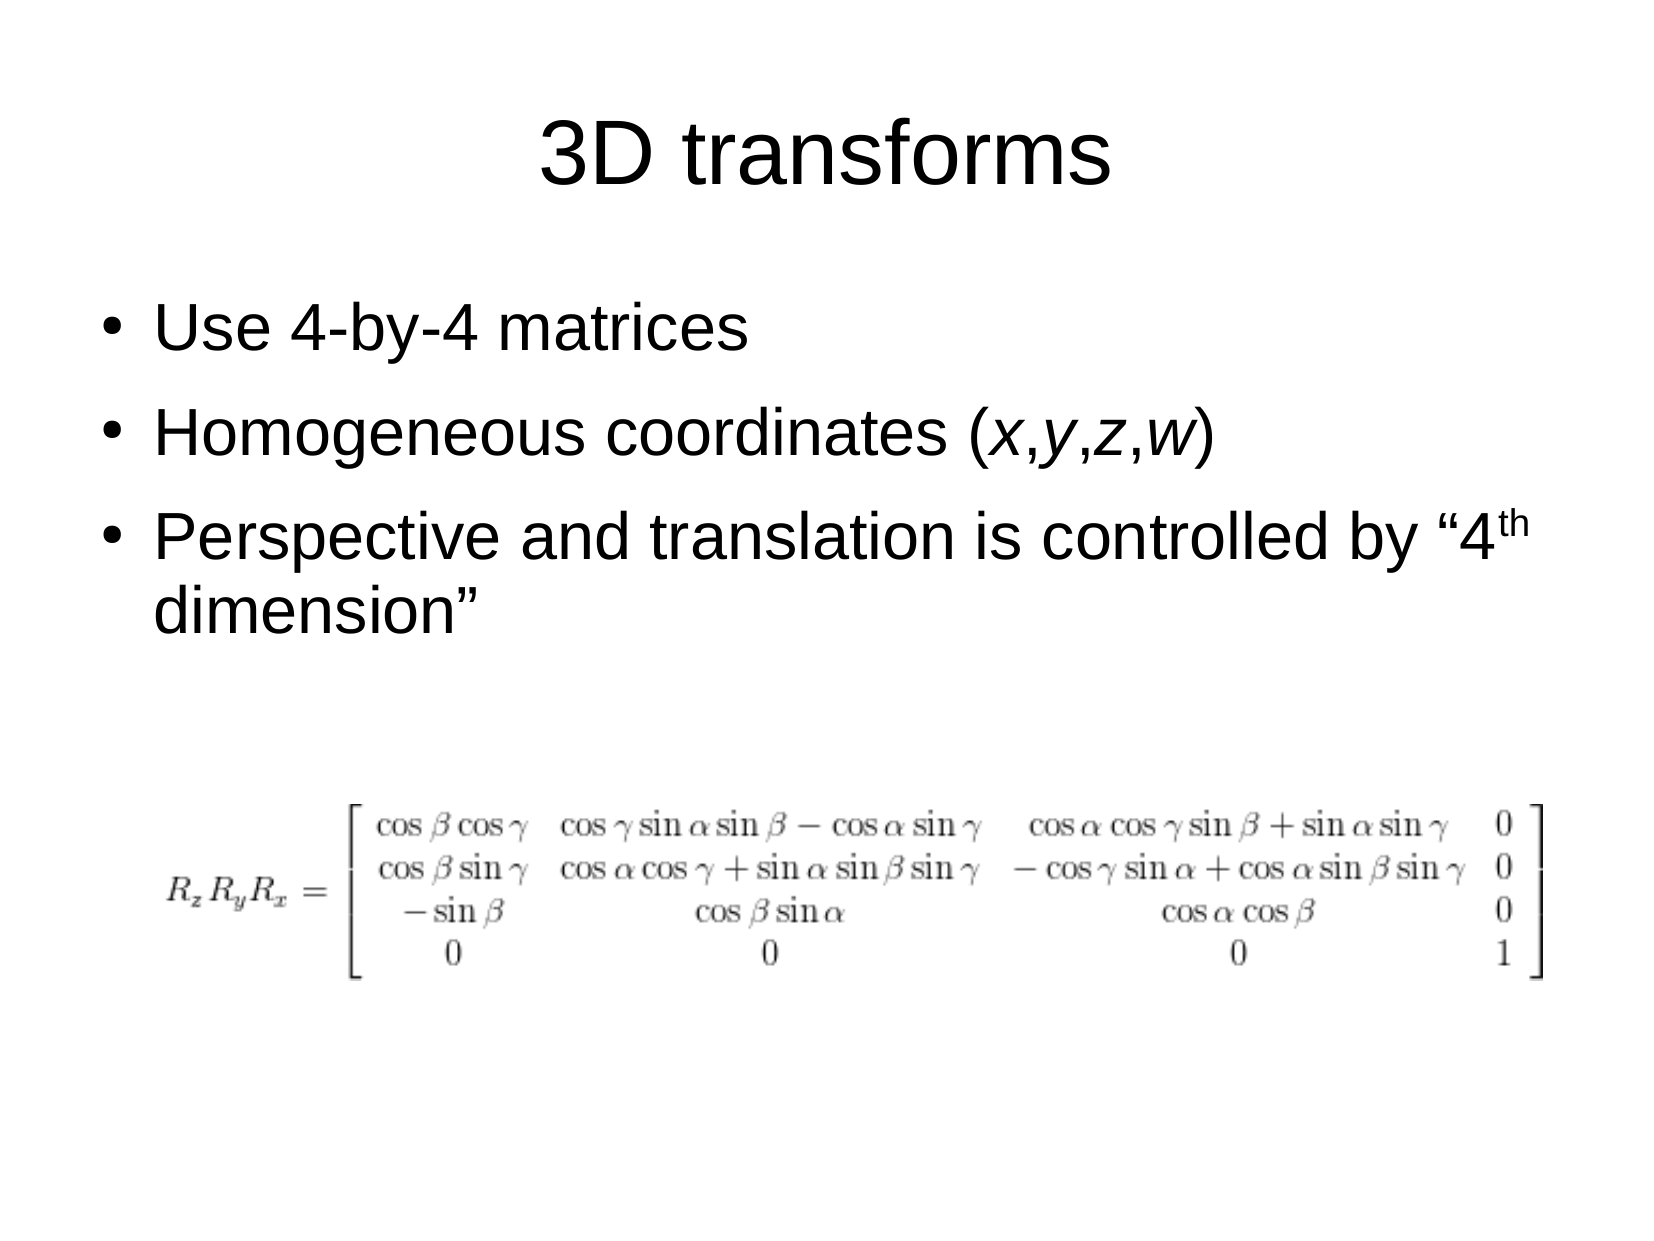

# 3D transforms
Use 4-by-4 matrices
Homogeneous coordinates (x,y,z,w)
Perspective and translation is controlled by “4th dimension”